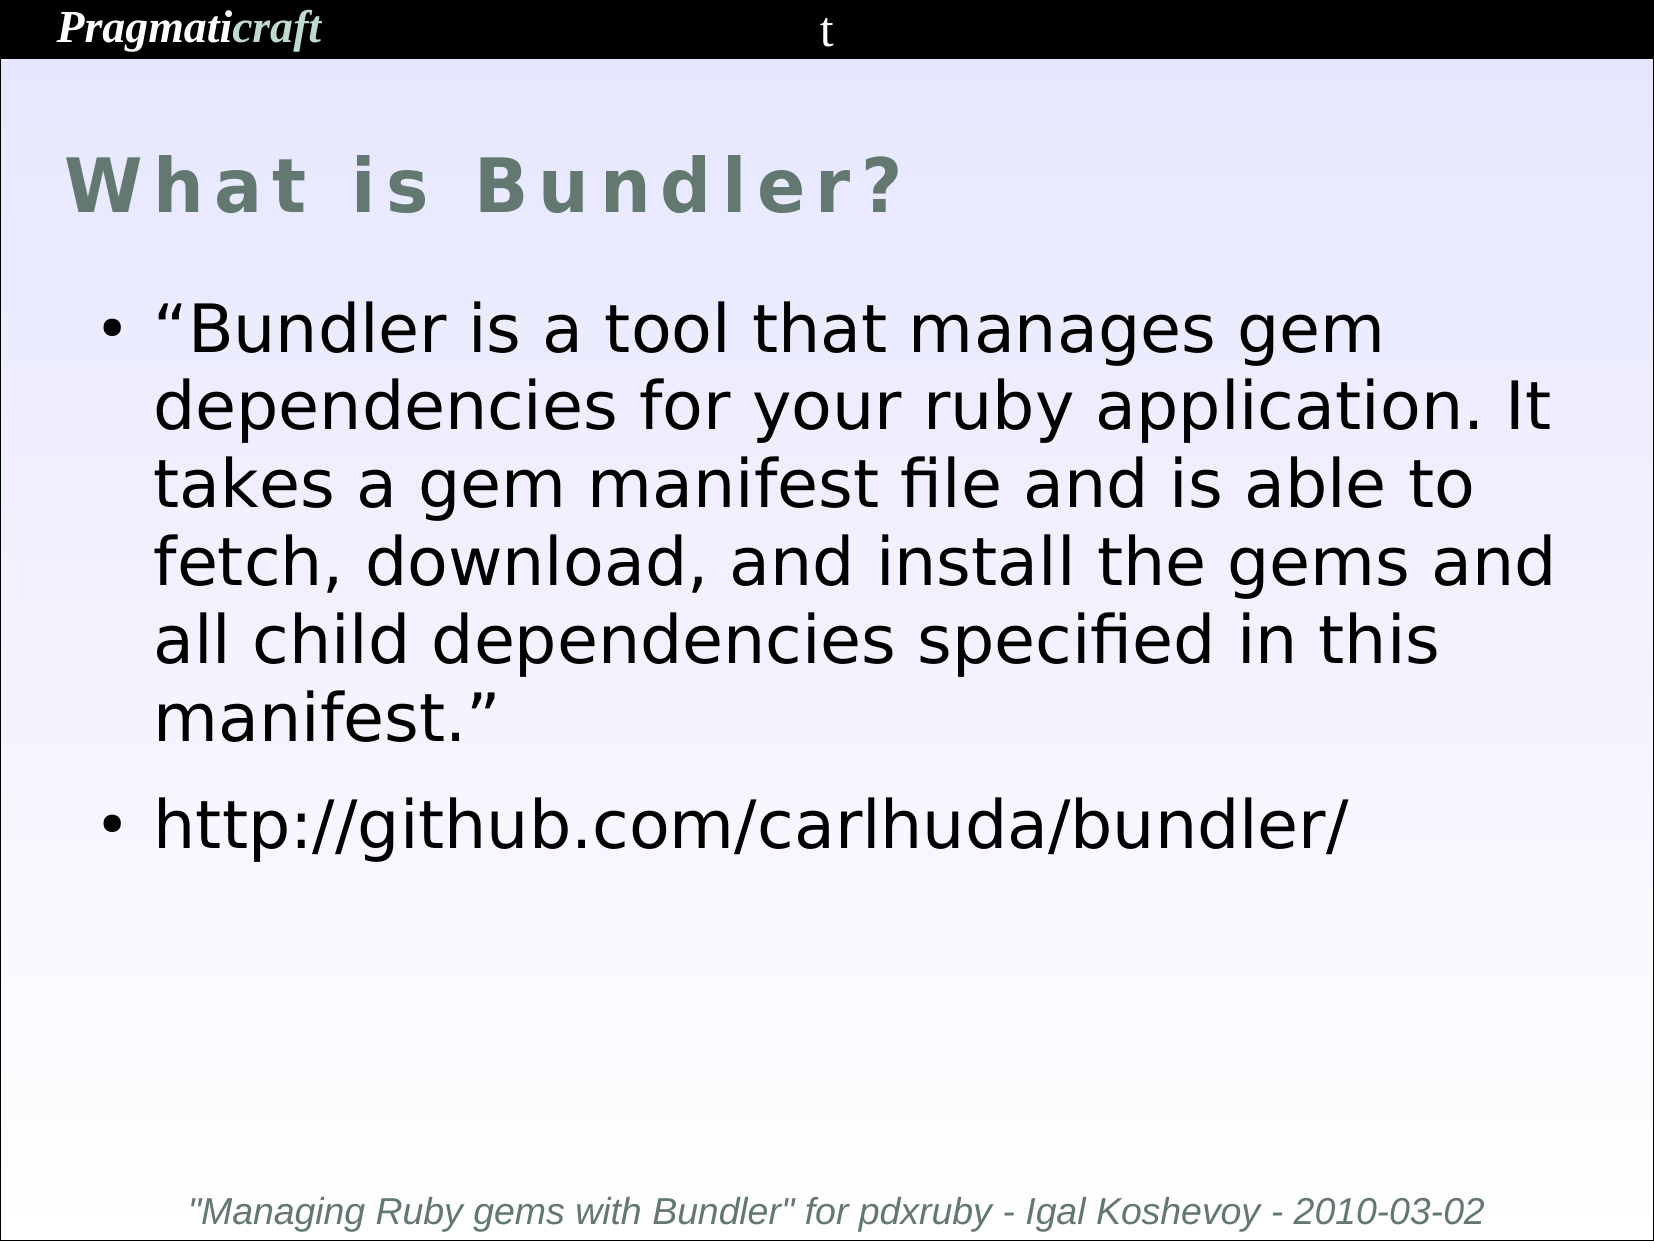

# What is Bundler?
“Bundler is a tool that manages gem dependencies for your ruby application. It takes a gem manifest file and is able to fetch, download, and install the gems and all child dependencies specified in this manifest.”
http://github.com/carlhuda/bundler/